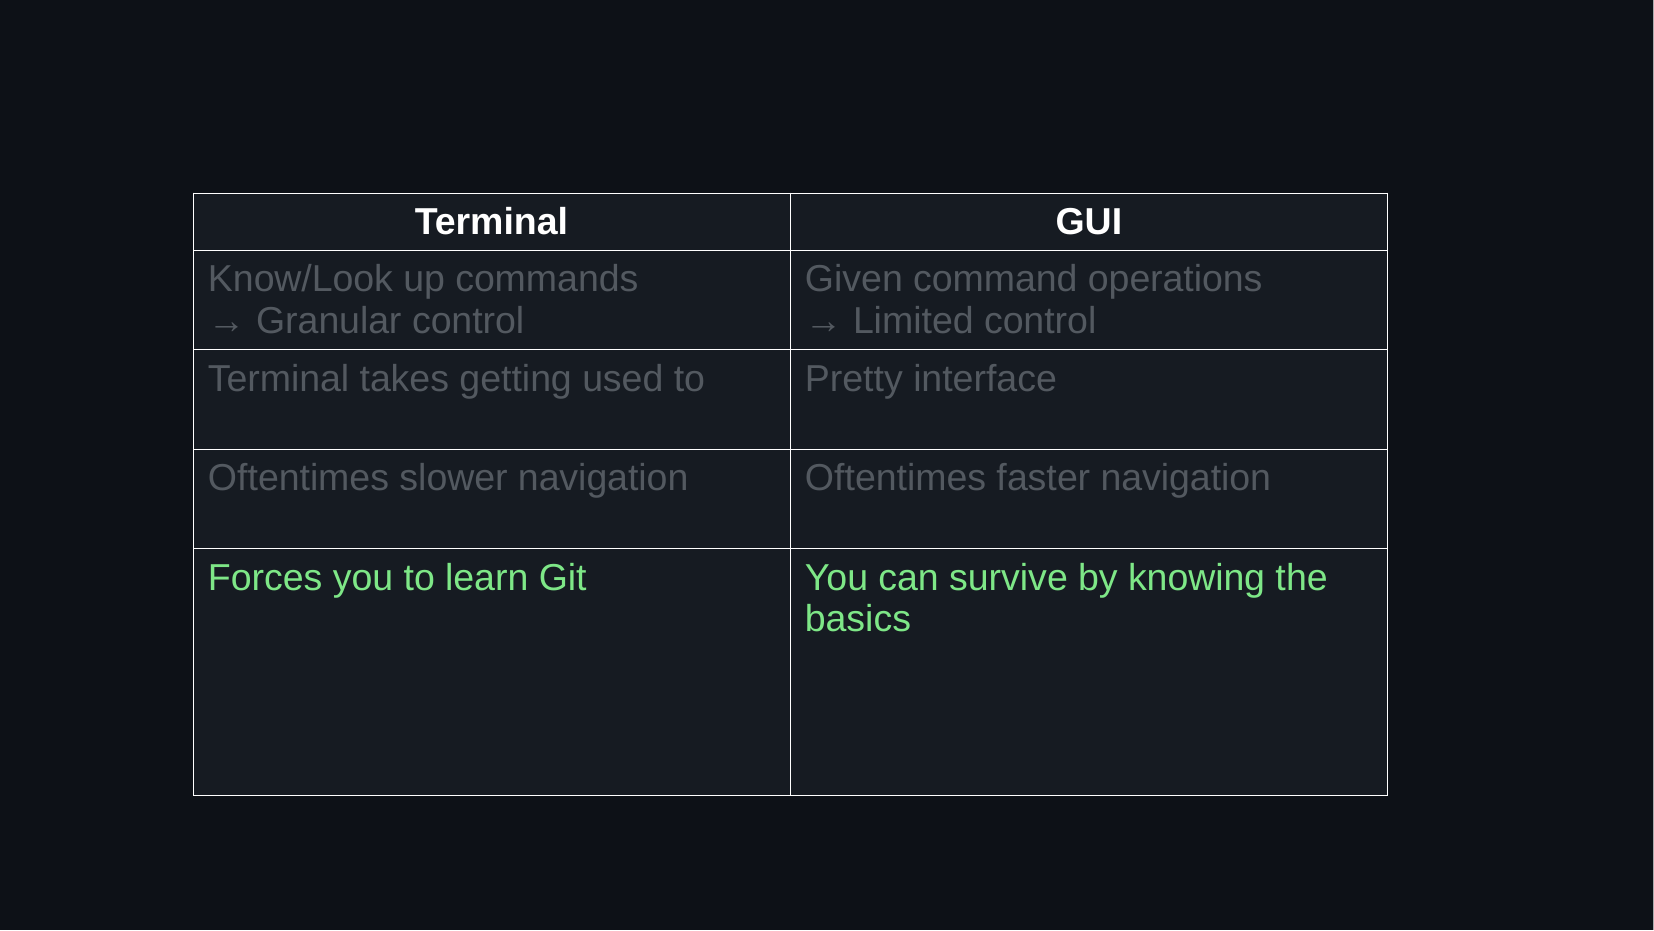

| Terminal | GUI |
| --- | --- |
| Know/Look up commands → Granular control | Given command operations → Limited control |
| Terminal takes getting used to | Pretty interface |
| Oftentimes slower navigation | Oftentimes faster navigation |
| Forces you to learn Git | You can survive by knowing the basics |